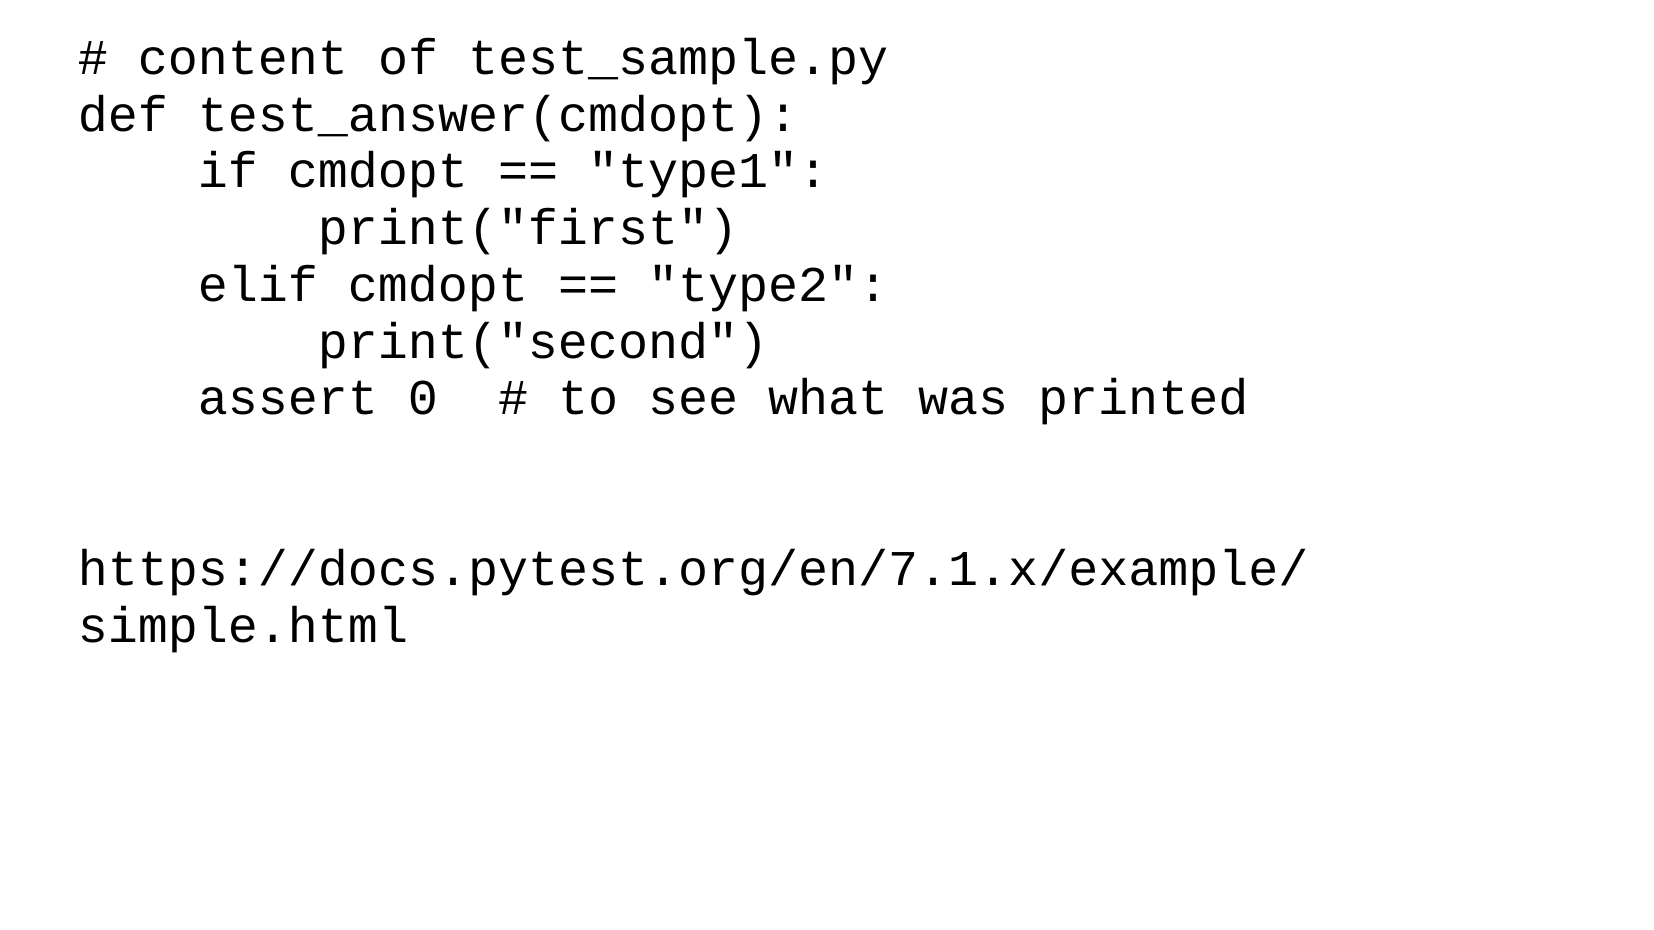

# content of test_sample.py
def test_answer(cmdopt):
 if cmdopt == "type1":
 print("first")
 elif cmdopt == "type2":
 print("second")
 assert 0 # to see what was printed
https://docs.pytest.org/en/7.1.x/example/simple.html